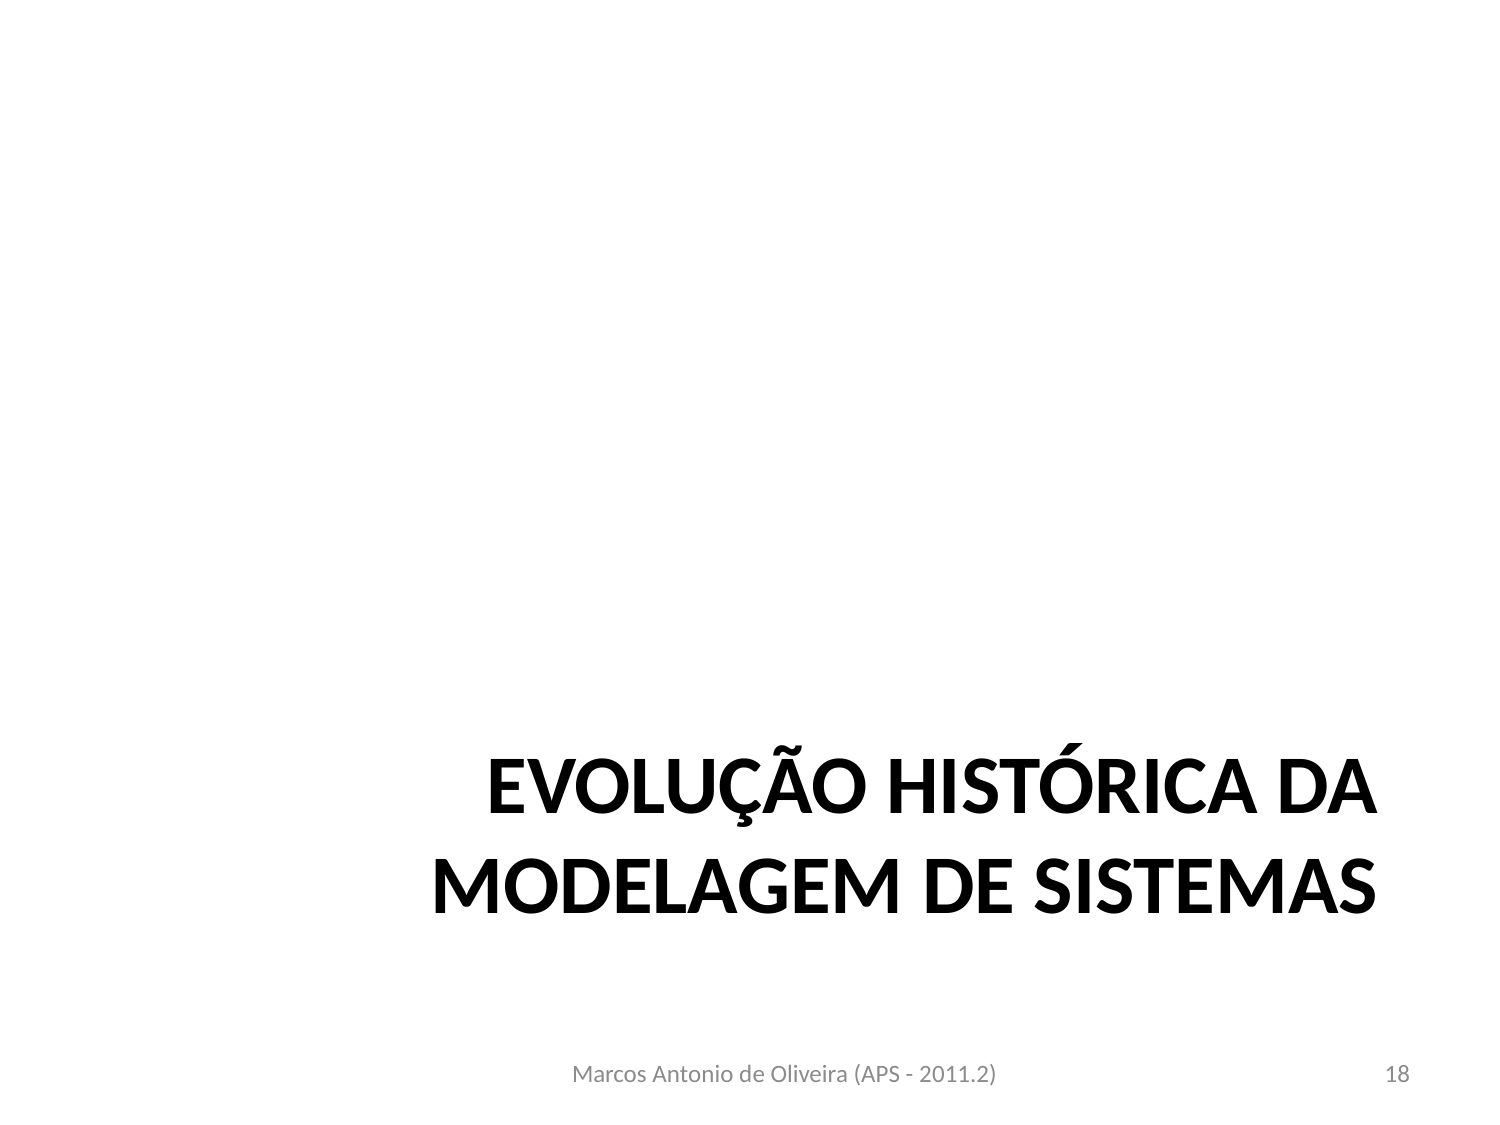

# Evolução histórica da modelagem de sistemas
Marcos Antonio de Oliveira (APS - 2011.2)